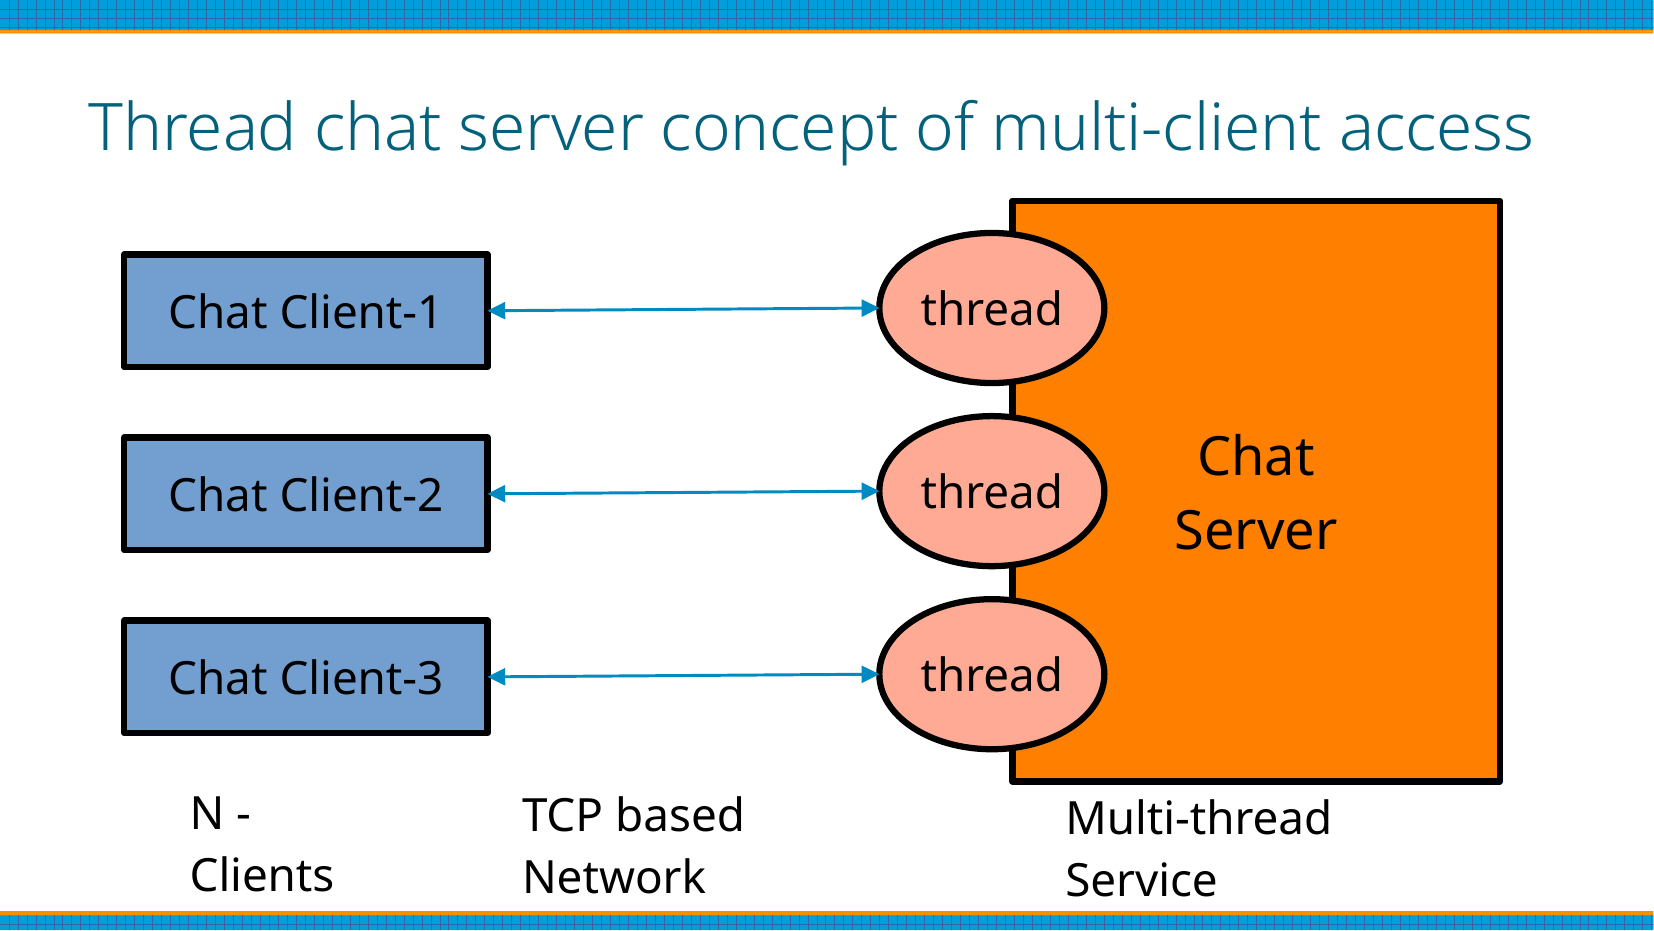

# Thread chat server concept of multi-client access
Chat
Server
thread
Chat Client-1
thread
Chat Client-2
thread
Chat Client-3
N - Clients
TCP based Network
Multi-thread Service